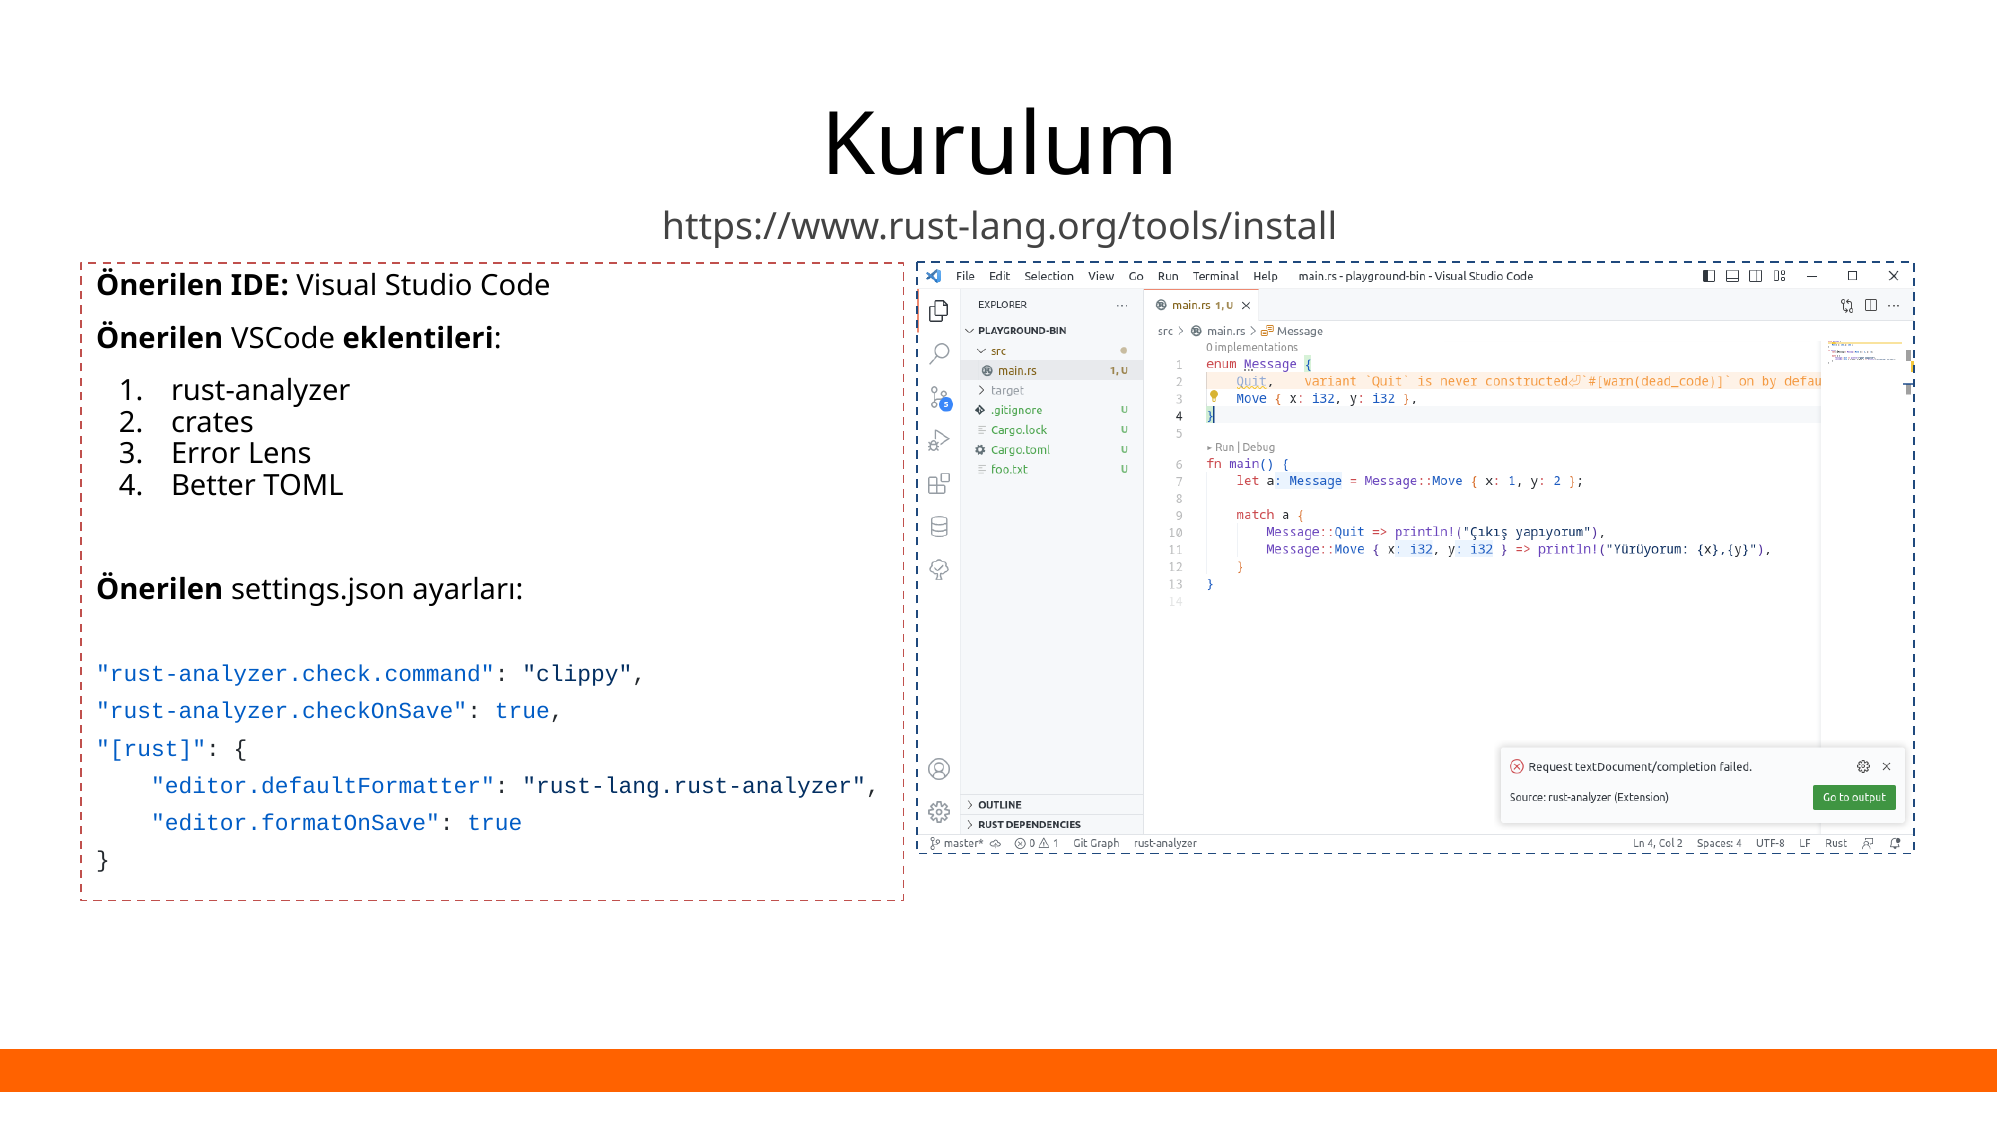

Kurulum
https://www.rust-lang.org/tools/install
Önerilen IDE: Visual Studio Code
Önerilen VSCode eklentileri:
rust-analyzer
crates
Error Lens
Better TOML
Önerilen settings.json ayarları:
"rust-analyzer.check.command": "clippy",
"rust-analyzer.checkOnSave": true,
"[rust]": {
 "editor.defaultFormatter": "rust-lang.rust-analyzer",
 "editor.formatOnSave": true
}